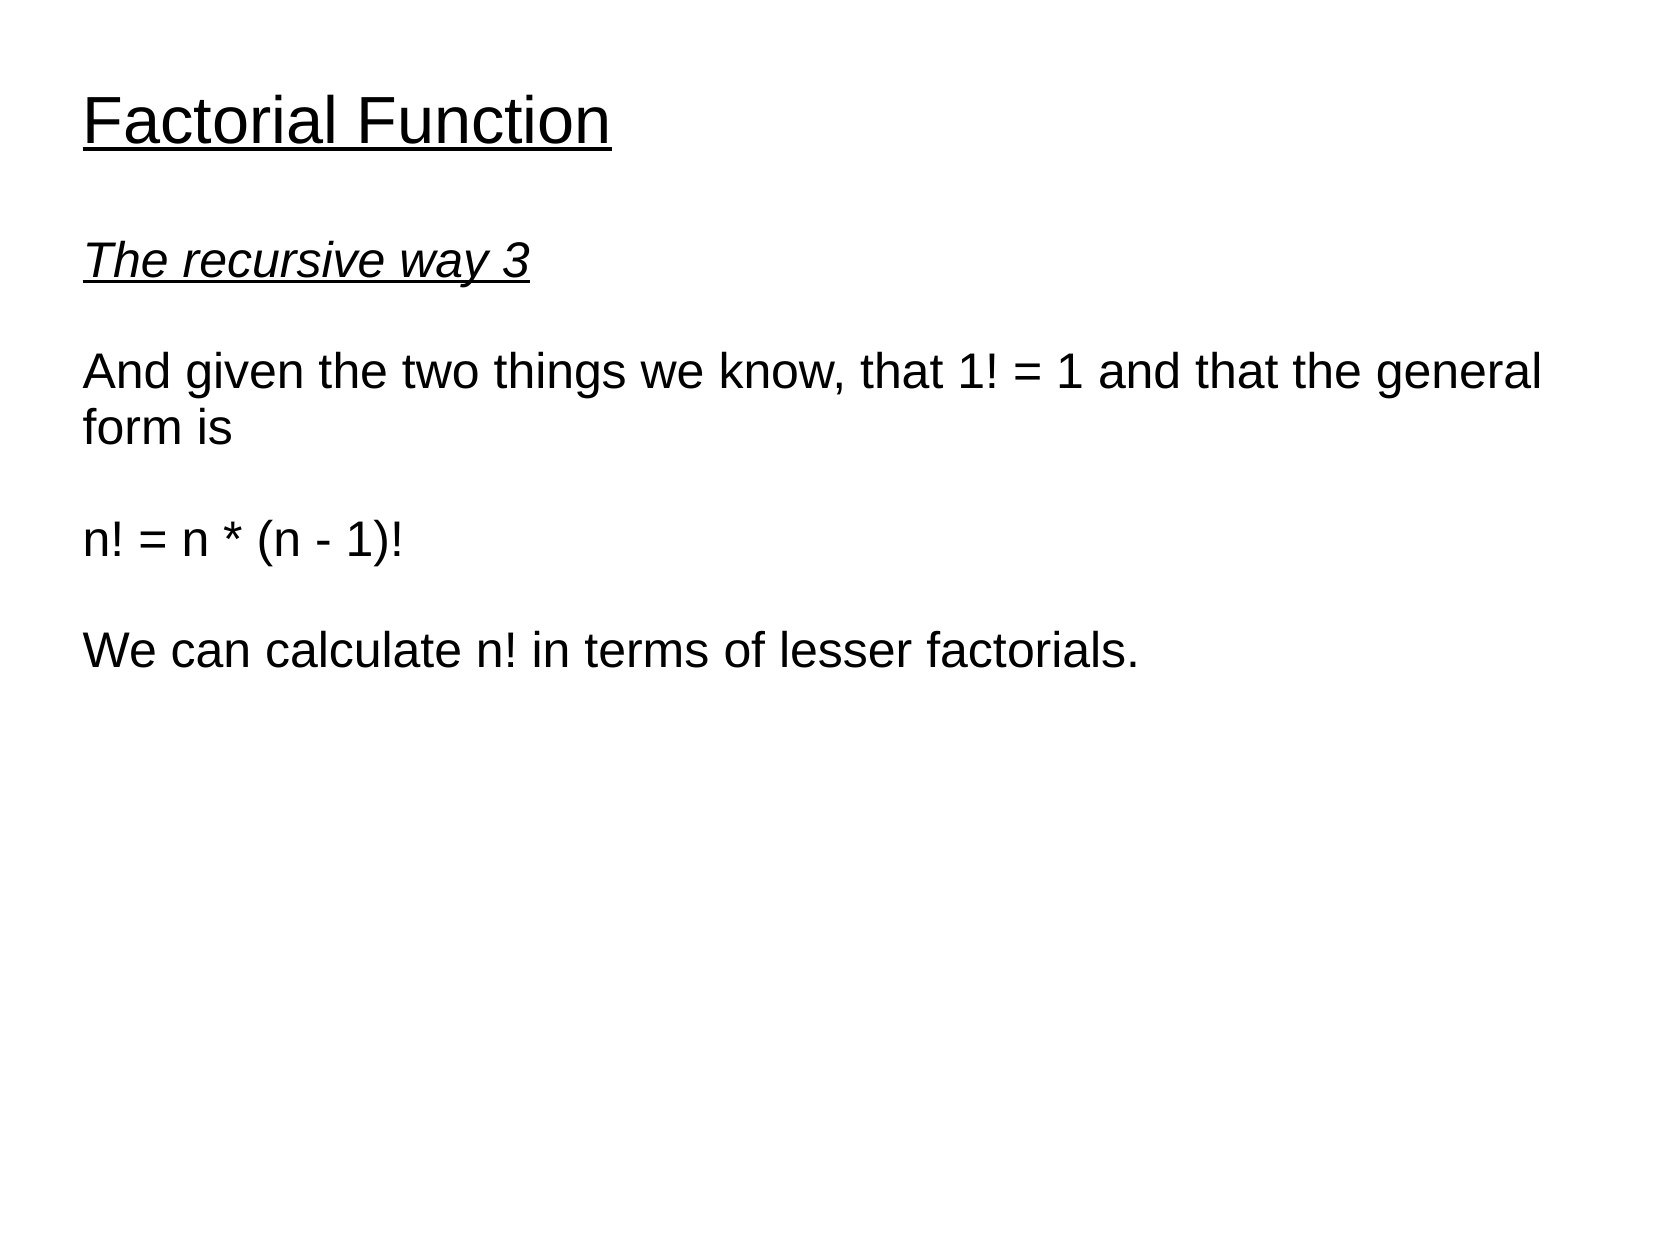

# Factorial Function
The recursive way 3
And given the two things we know, that 1! = 1 and that the general form is
n! = n * (n - 1)!
We can calculate n! in terms of lesser factorials.